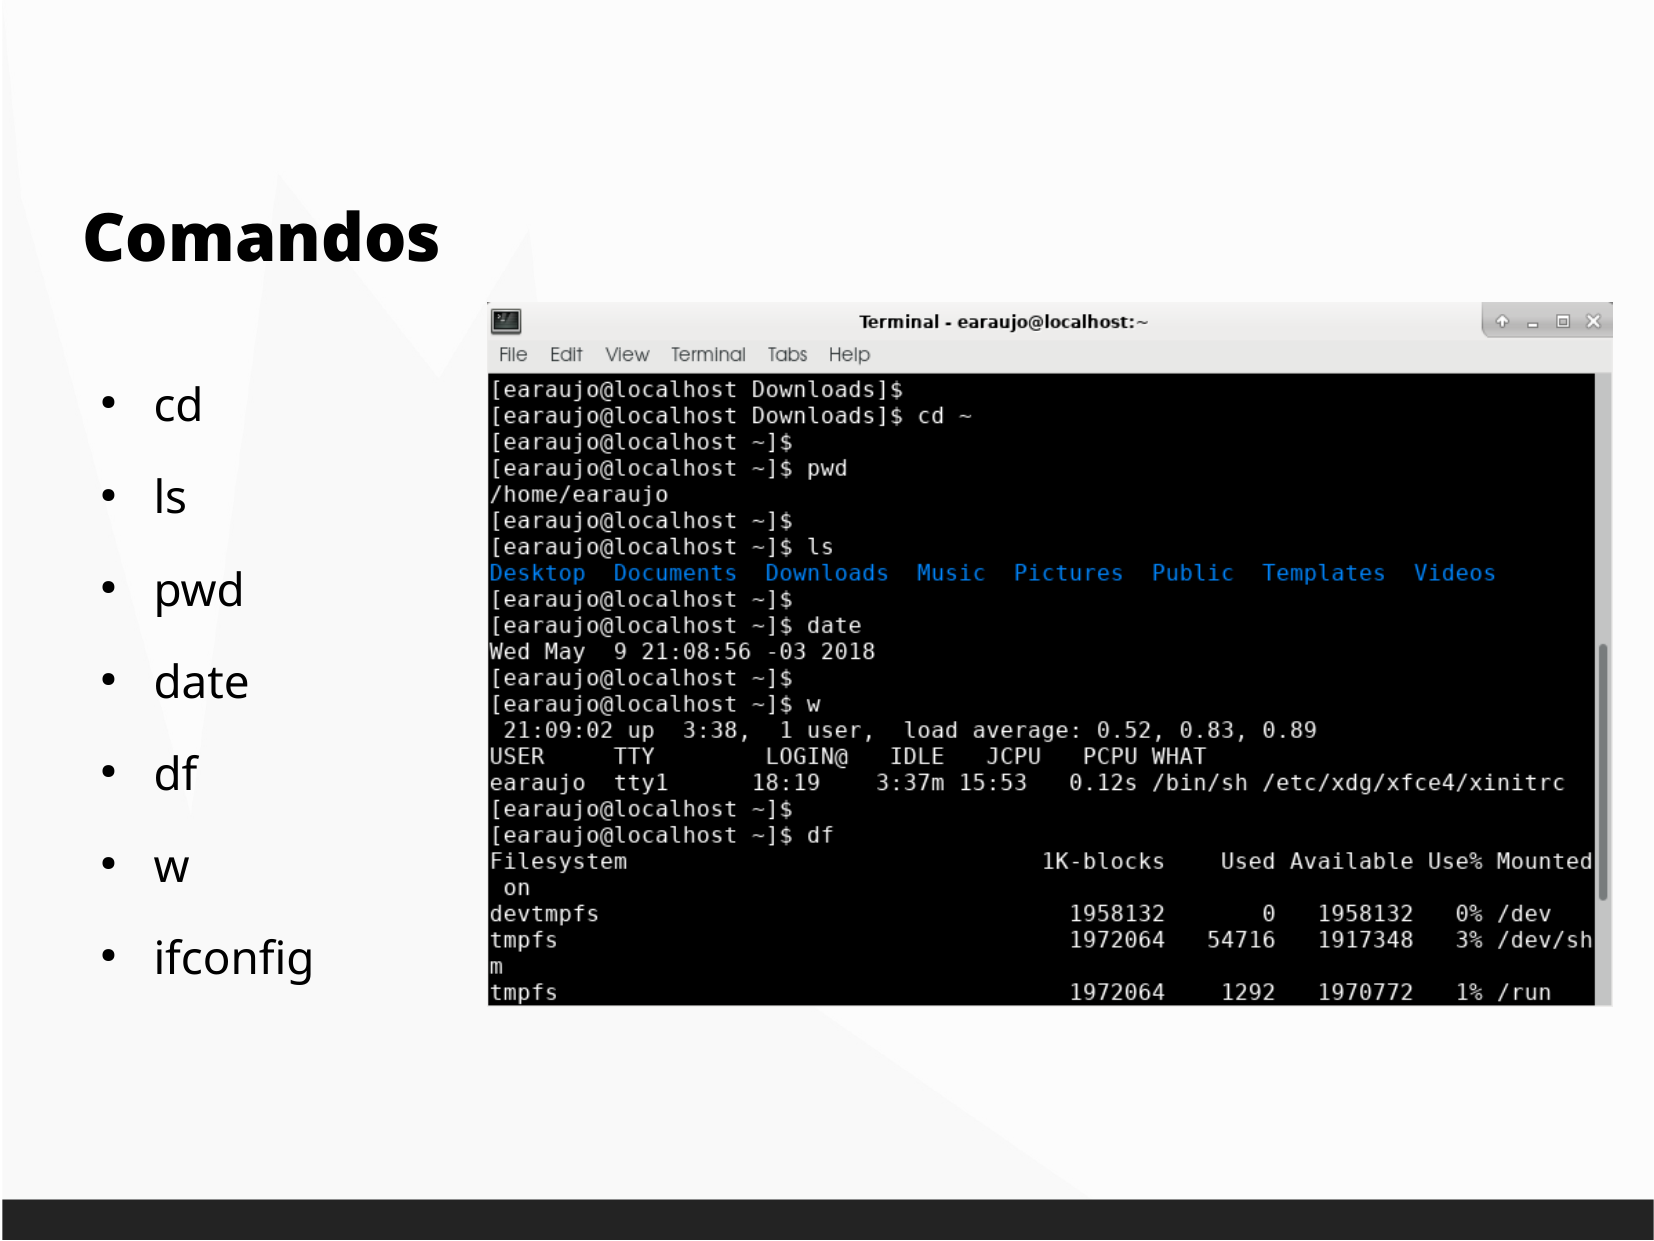

# Comandos
cd
ls
pwd
date
df
w
ifconfig